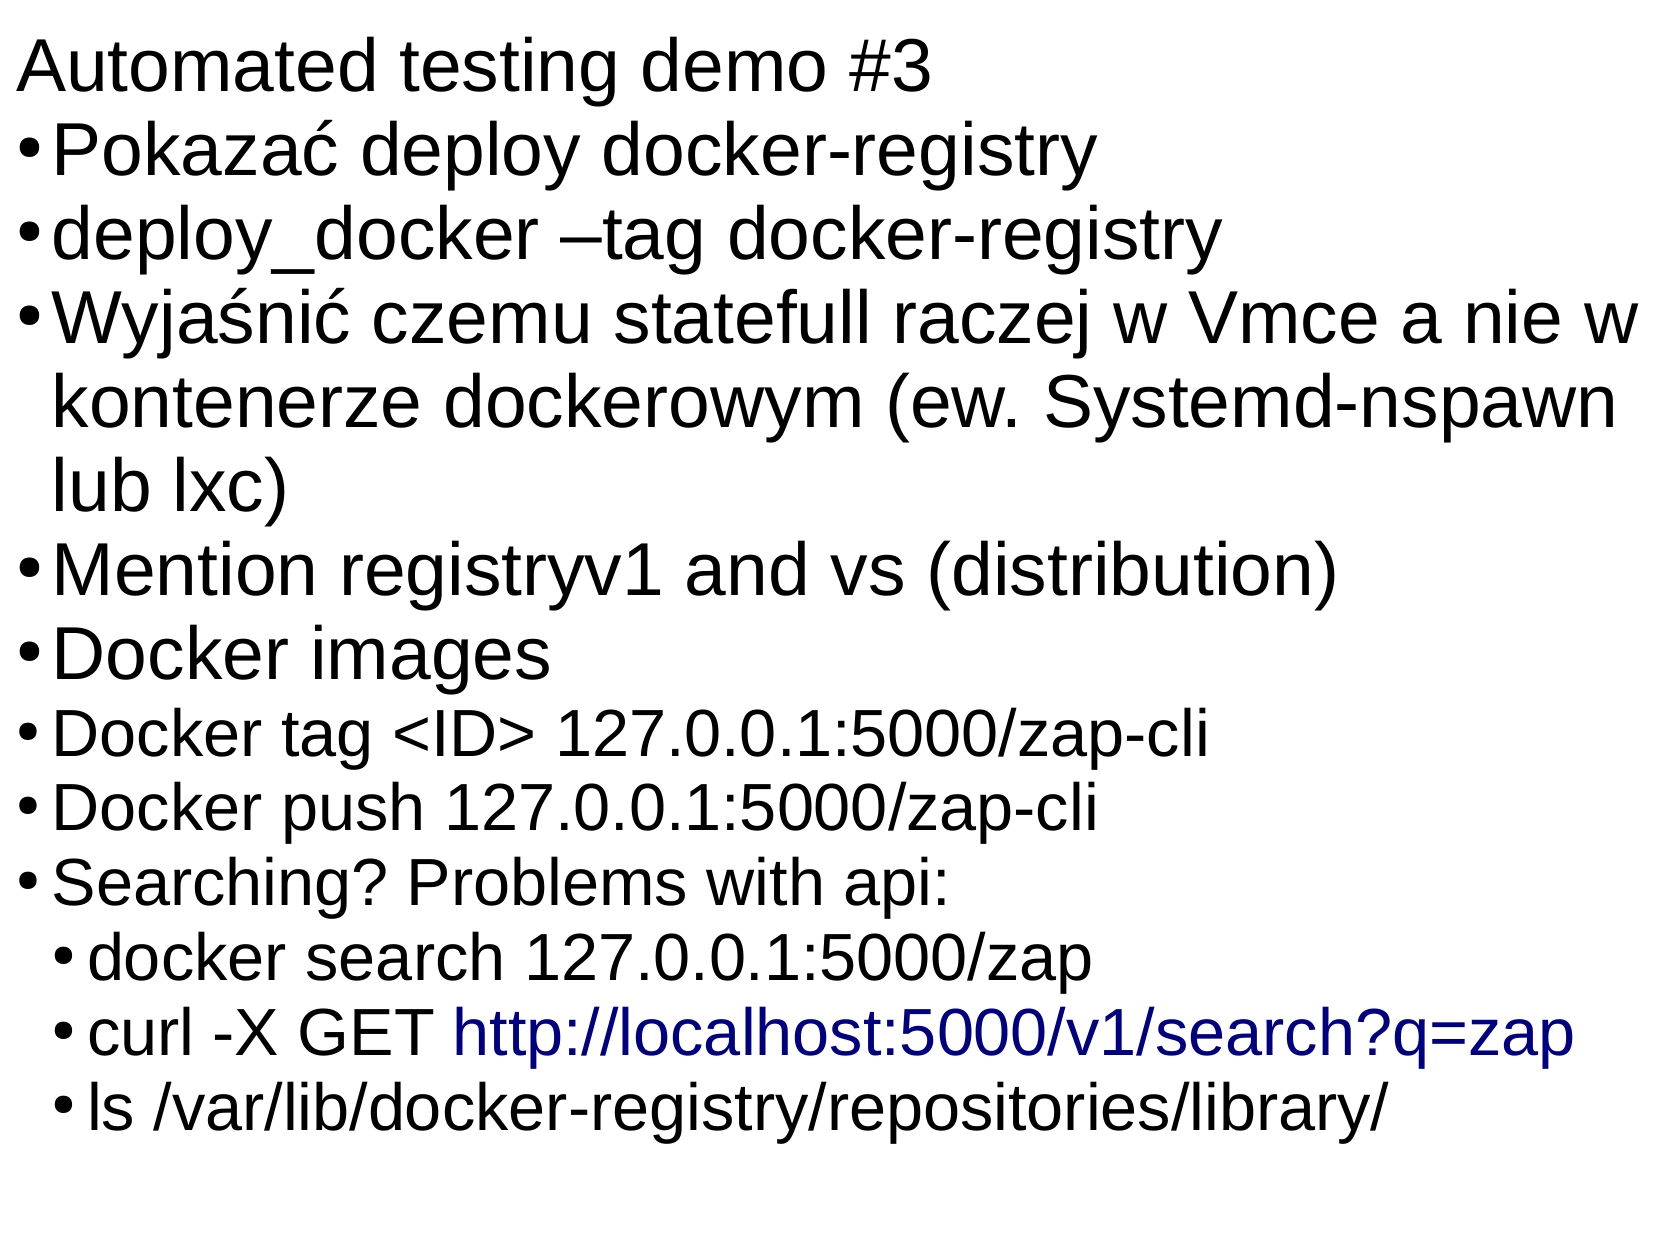

Automated testing demo #3
Pokazać deploy docker-registry
deploy_docker –tag docker-registry
Wyjaśnić czemu statefull raczej w Vmce a nie w
kontenerze dockerowym (ew. Systemd-nspawn
lub lxc)
Mention registryv1 and vs (distribution)
Docker images
Docker tag <ID> 127.0.0.1:5000/zap-cli
Docker push 127.0.0.1:5000/zap-cli
Searching? Problems with api:
docker search 127.0.0.1:5000/zap
curl -X GET http://localhost:5000/v1/search?q=zap
ls /var/lib/docker-registry/repositories/library/